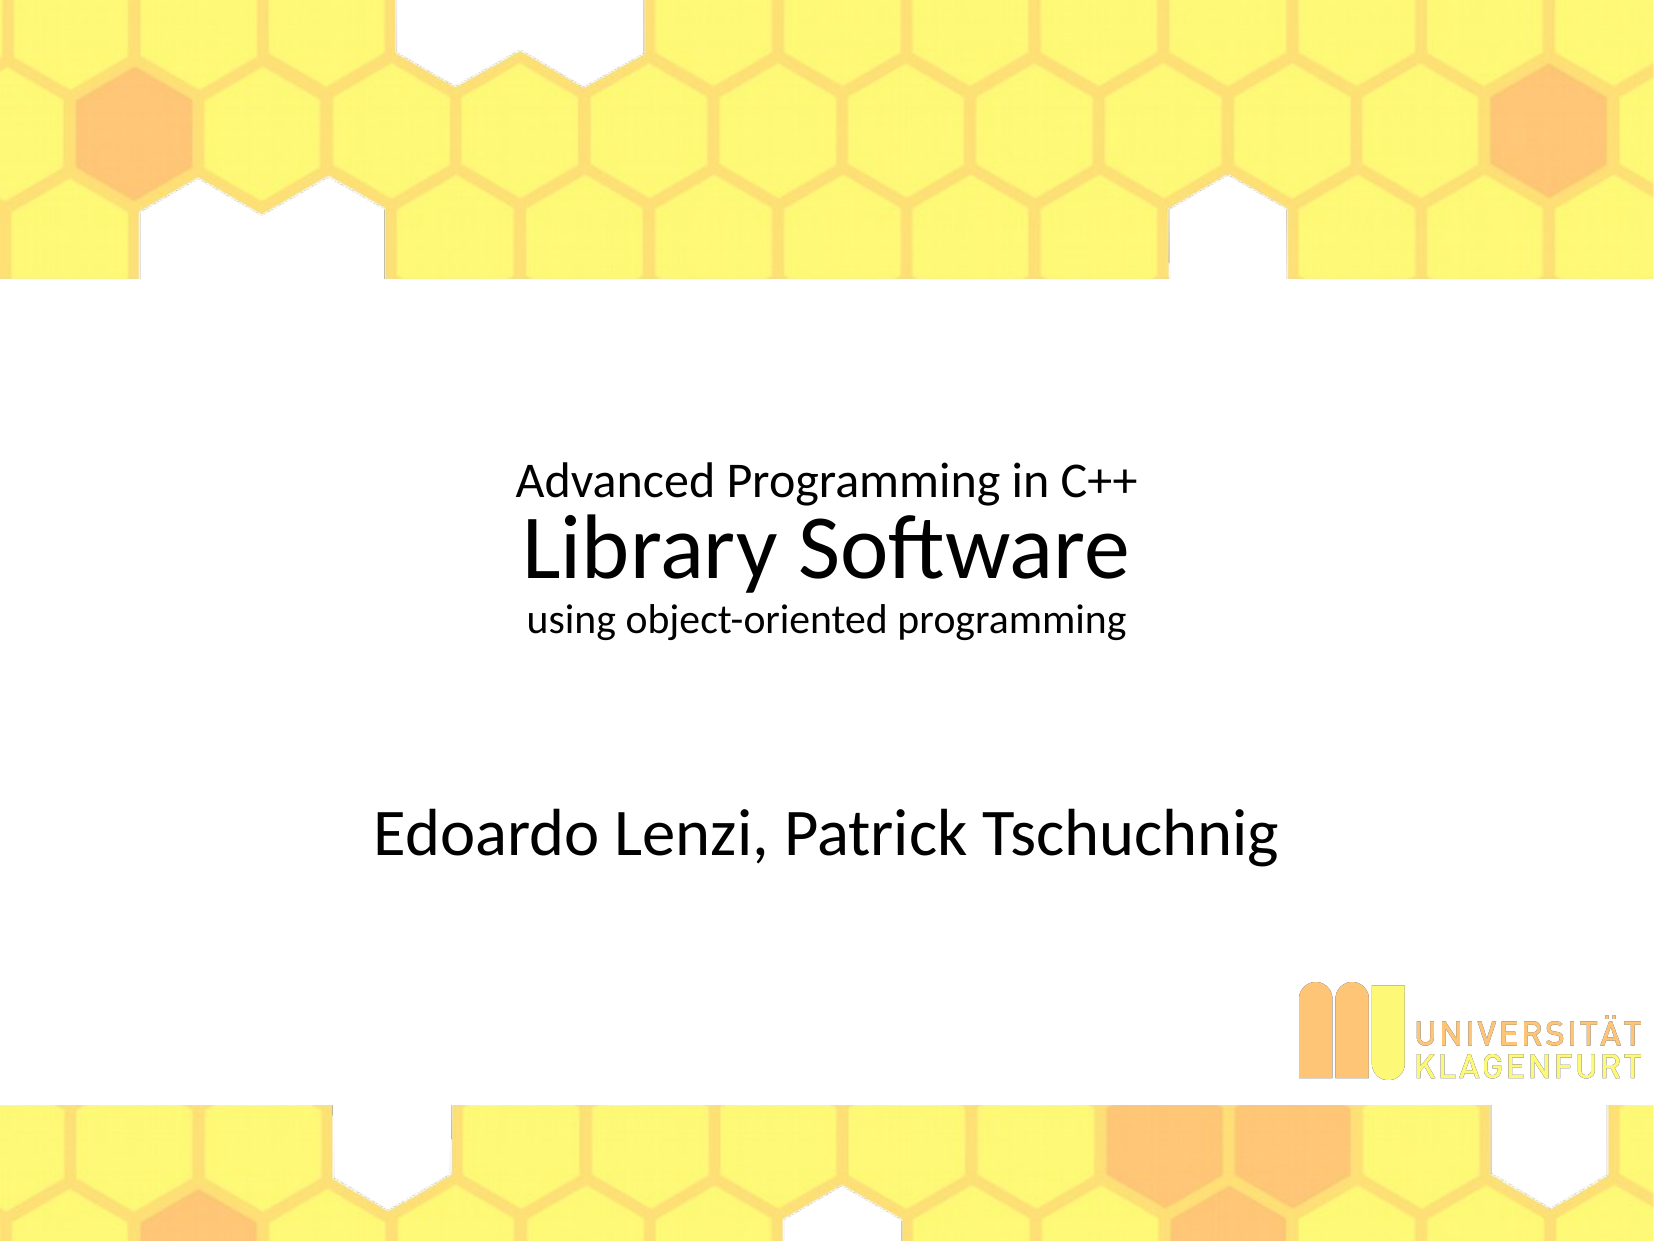

# Advanced Programming in C++ Library Software using object-oriented programming
Edoardo Lenzi, Patrick Tschuchnig